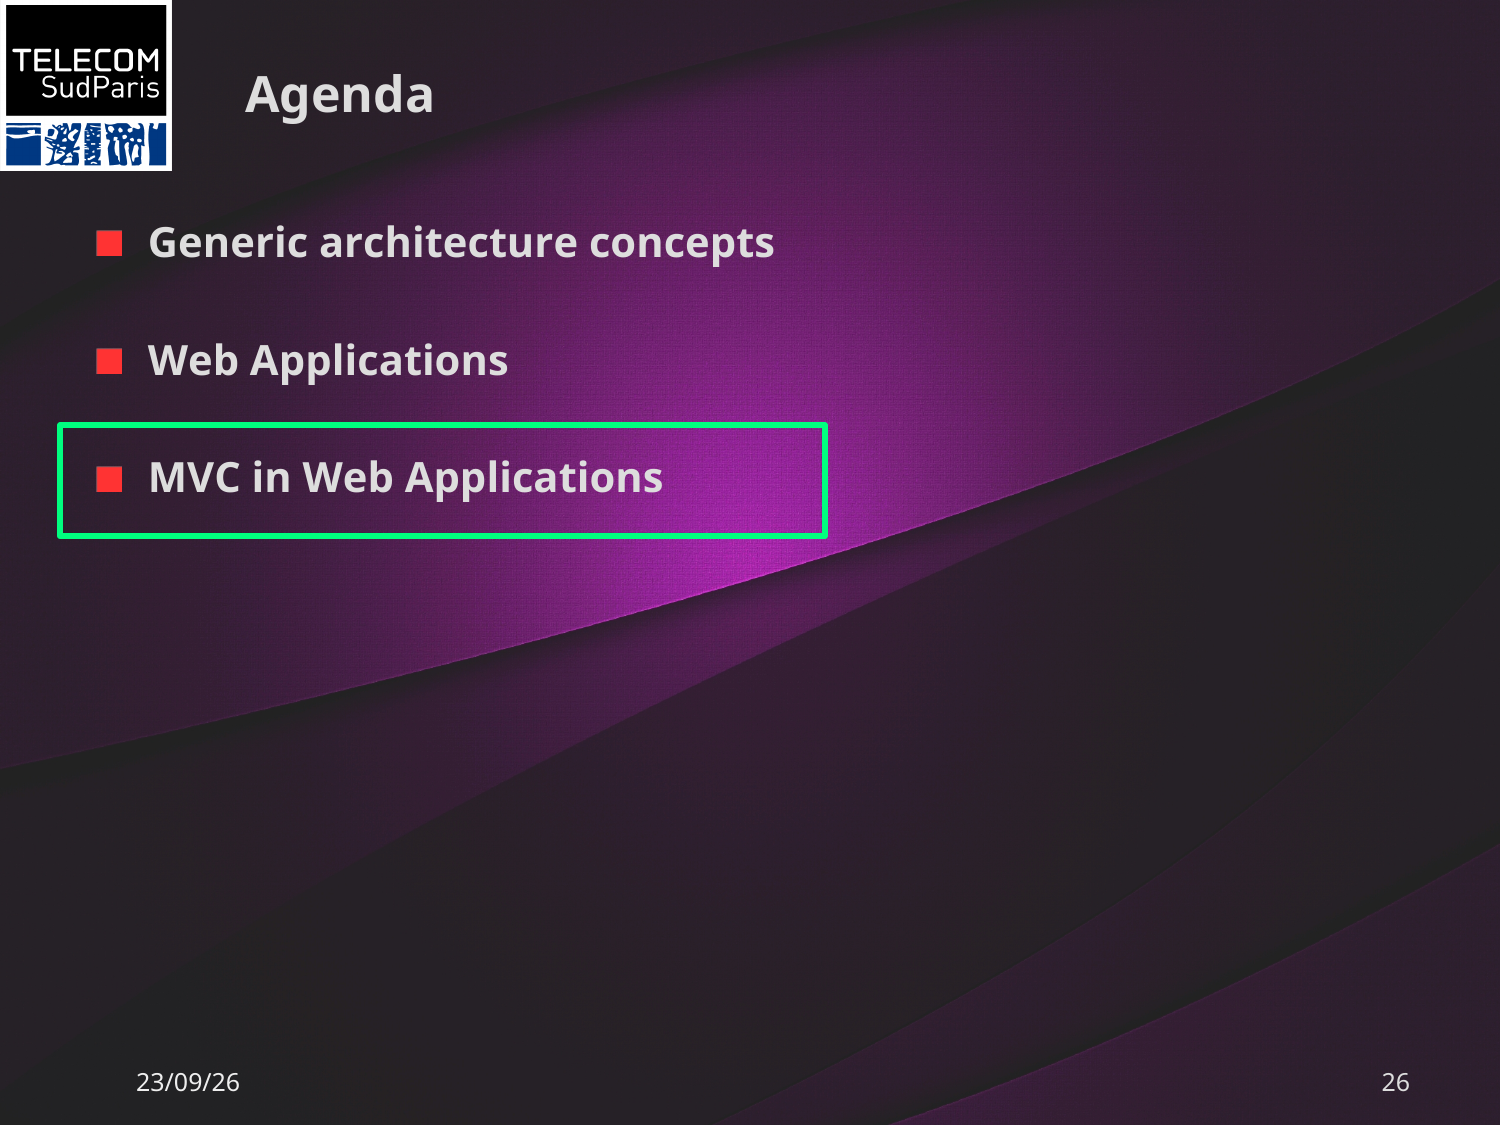

# Agenda
Generic architecture concepts
Web Applications
MVC in Web Applications
26